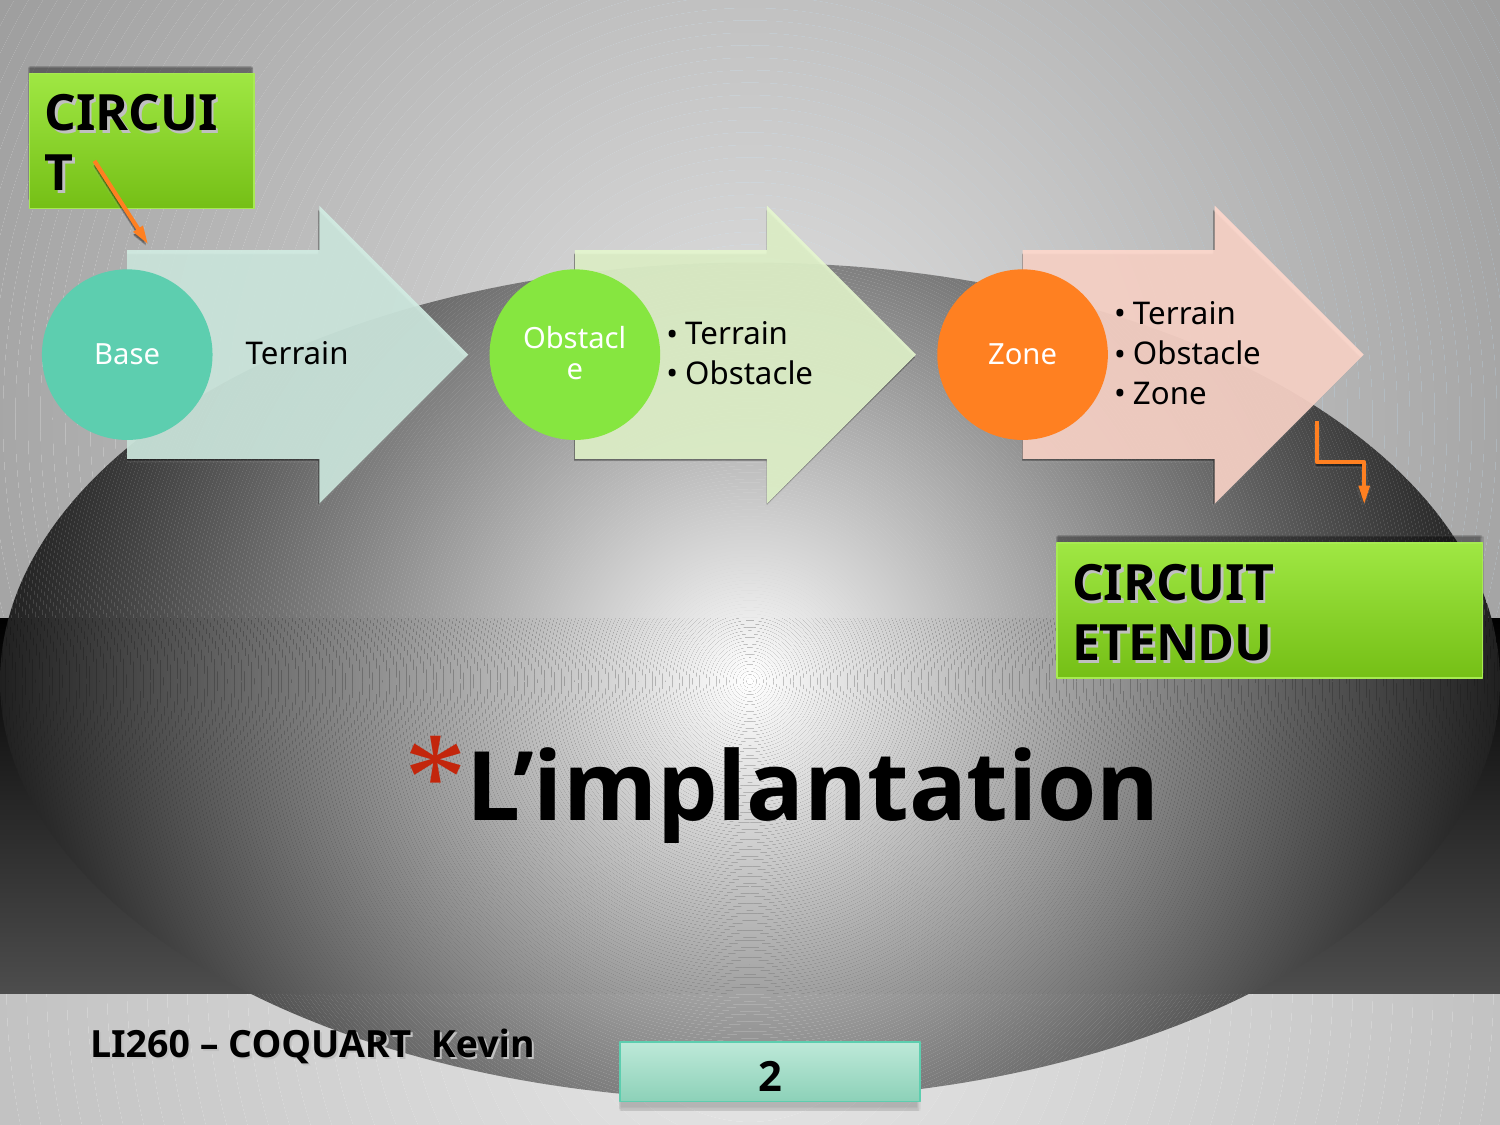

CIRCUIT
Terrain
Terrain
Obstacle
Terrain
Obstacle
Zone
Base
Obstacle
Zone
CIRCUIT ETENDU
# L’implantation
LI260 – COQUART Kevin